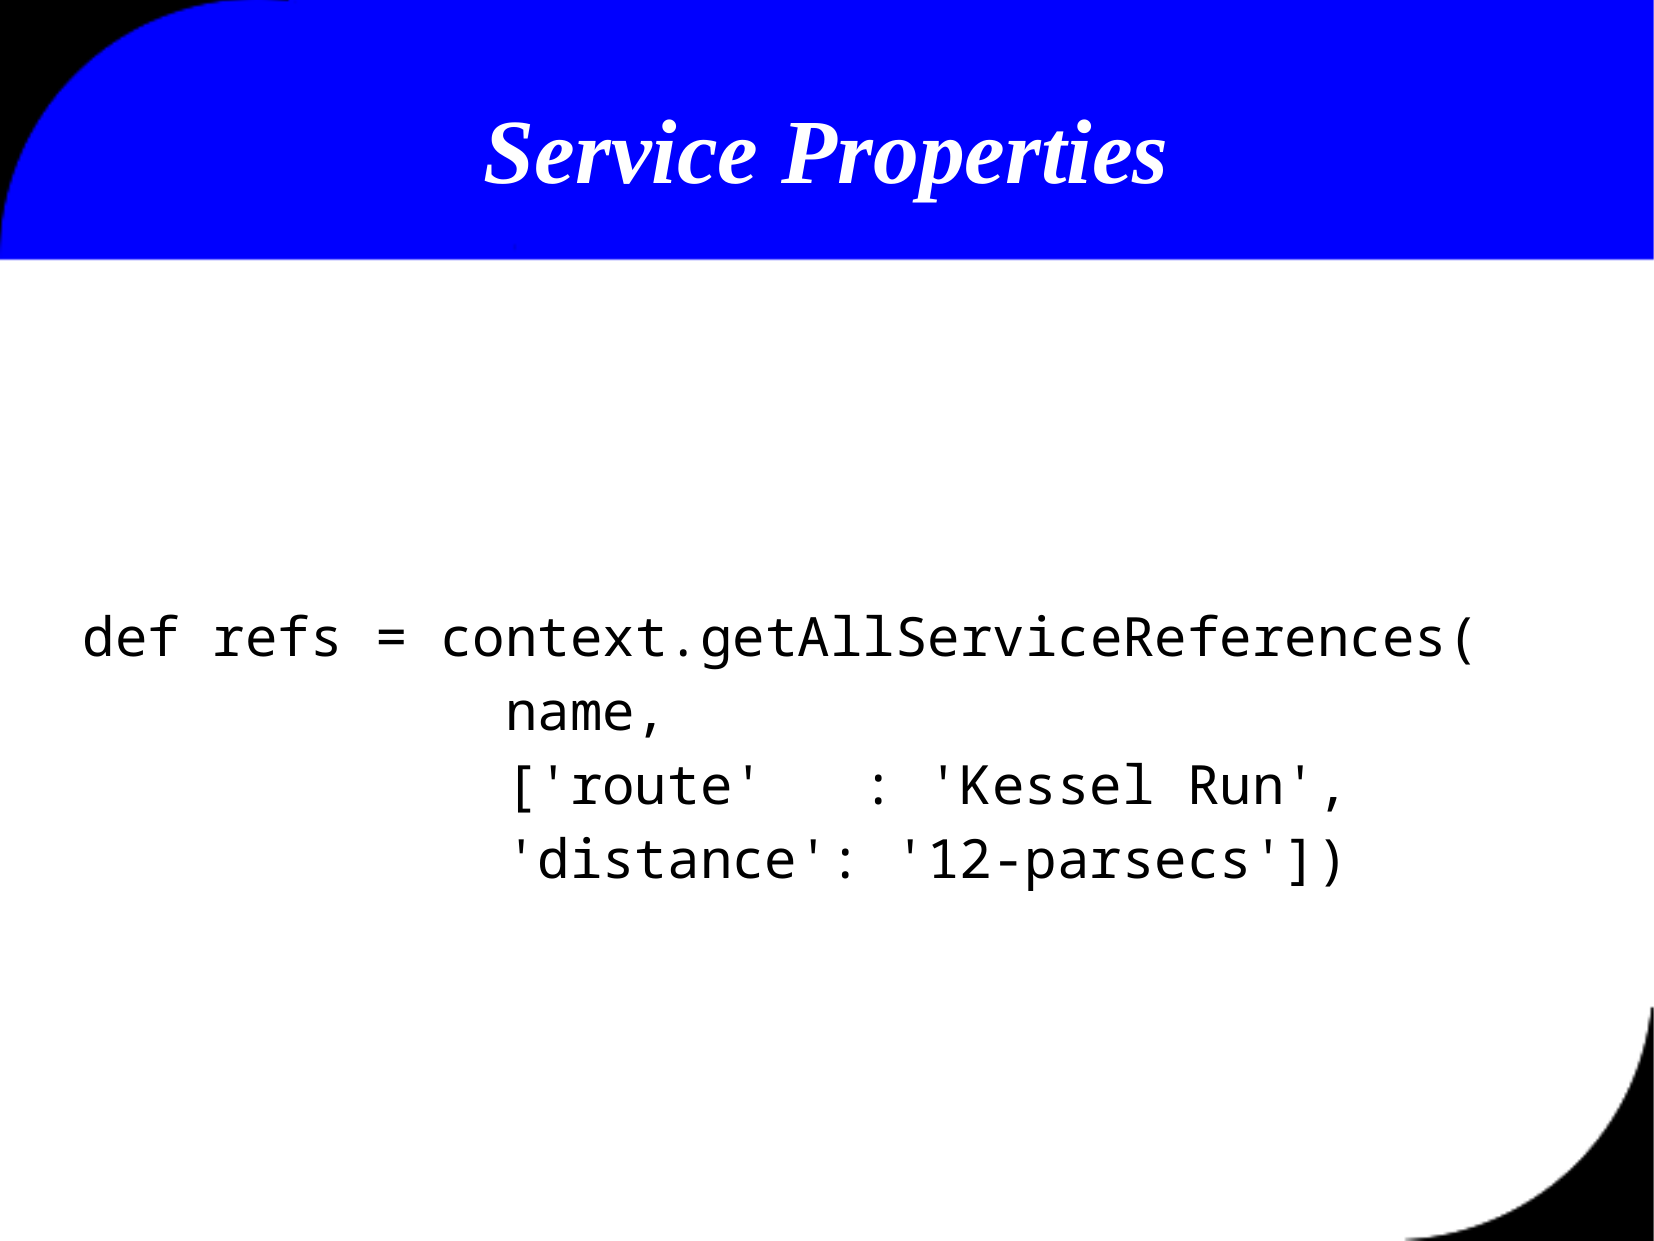

# Service Properties
def refs = context.getAllServiceReferences(
 name,
 ['route' : 'Kessel Run',
 'distance': '12-parsecs'])